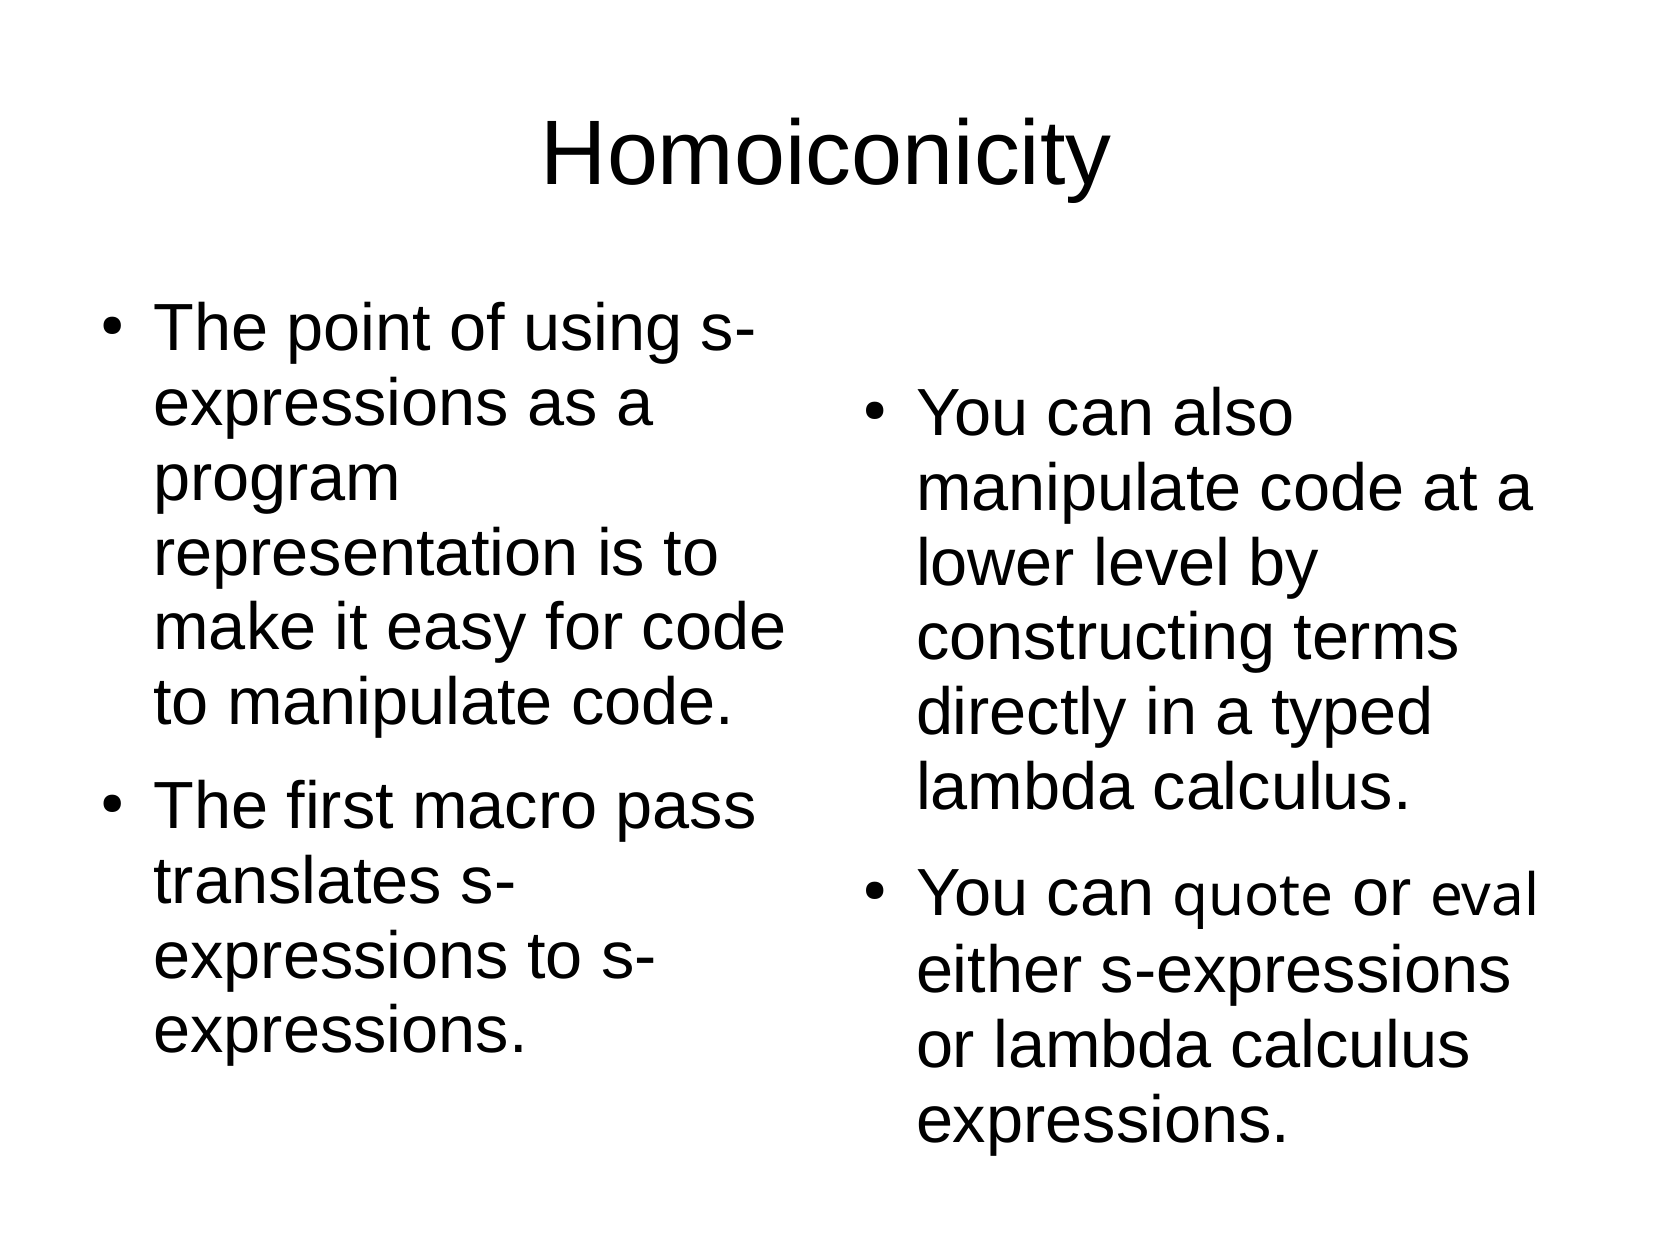

# Homoiconicity
The point of using s-expressions as a program representation is to make it easy for code to manipulate code.
The first macro pass translates s-expressions to s-expressions.
You can also manipulate code at a lower level by constructing terms directly in a typed lambda calculus.
You can quote or eval either s-expressions or lambda calculus expressions.